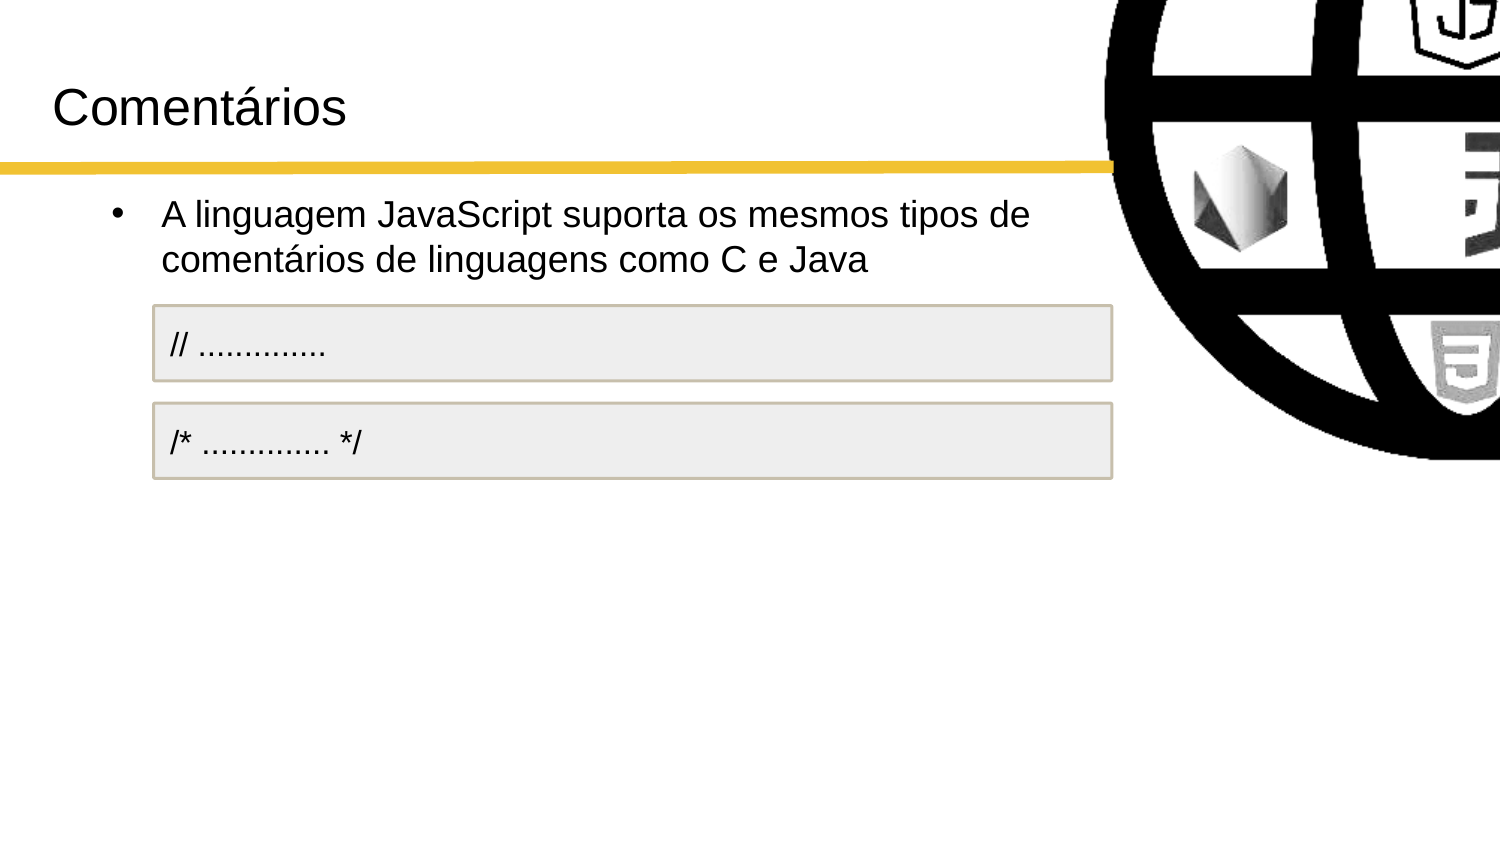

Comentários
A linguagem JavaScript suporta os mesmos tipos de comentários de linguagens como C e Java
// ..............
/* .............. */